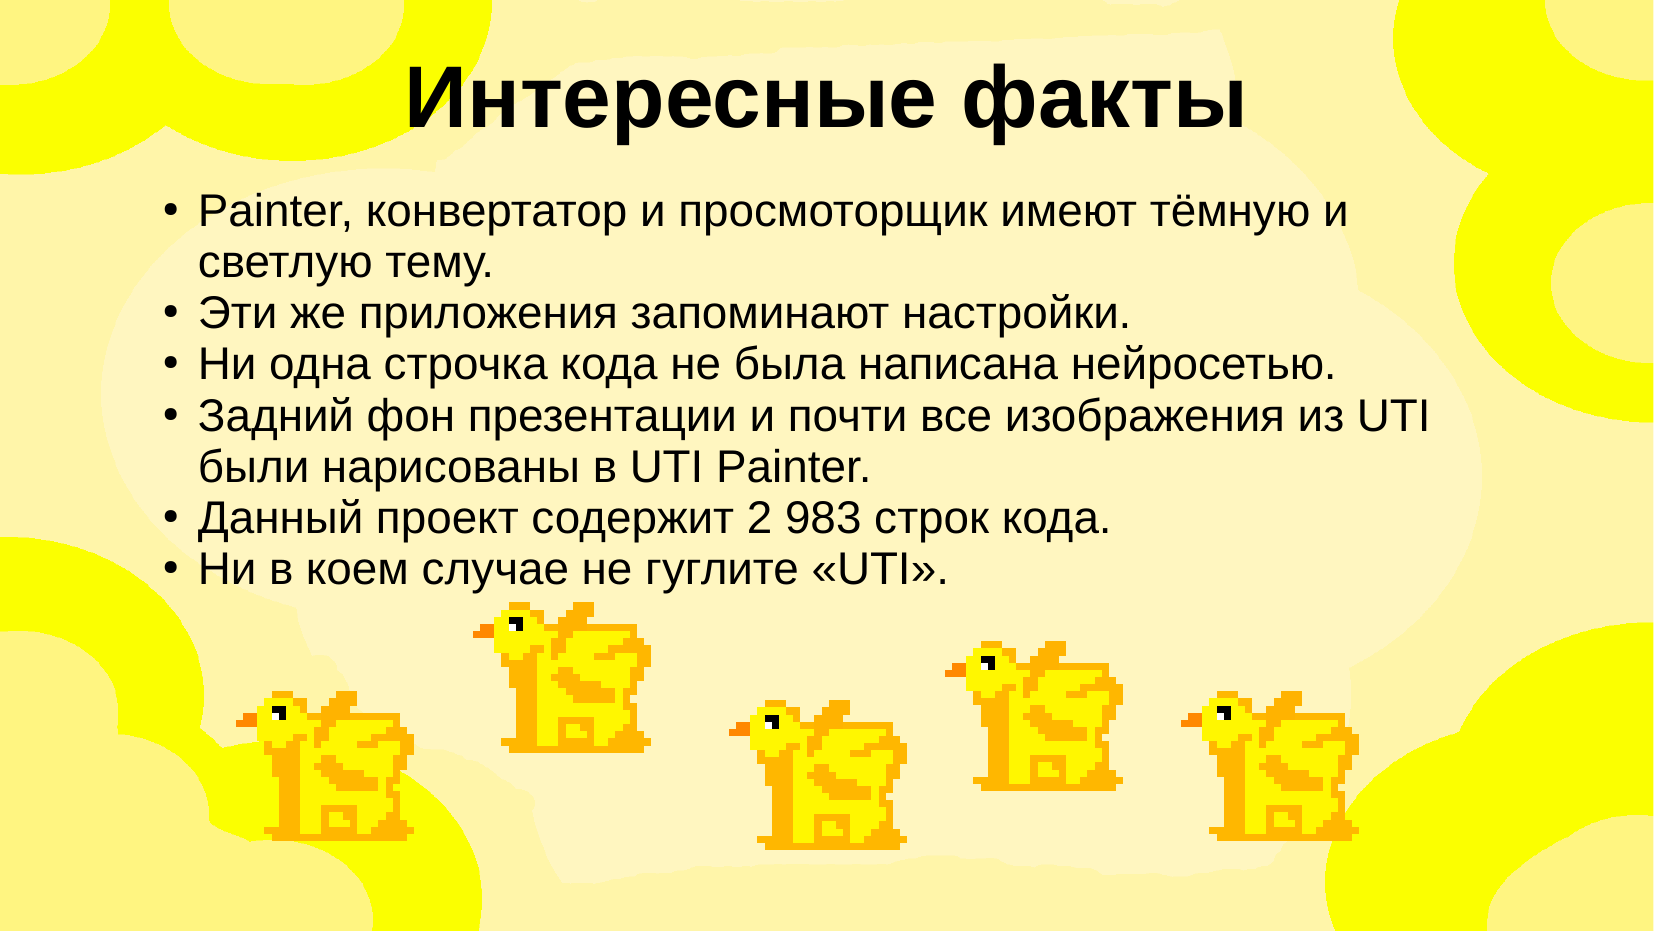

Интересные факты
Painter, конвертатор и просмоторщик имеют тёмную и светлую тему.
Эти же приложения запоминают настройки.
Ни одна строчка кода не была написана нейросетью.
Задний фон презентации и почти все изображения из UTI были нарисованы в UTI Painter.
Данный проект содержит 2 983 строк кода.
Ни в коем случае не гуглите «UTI».